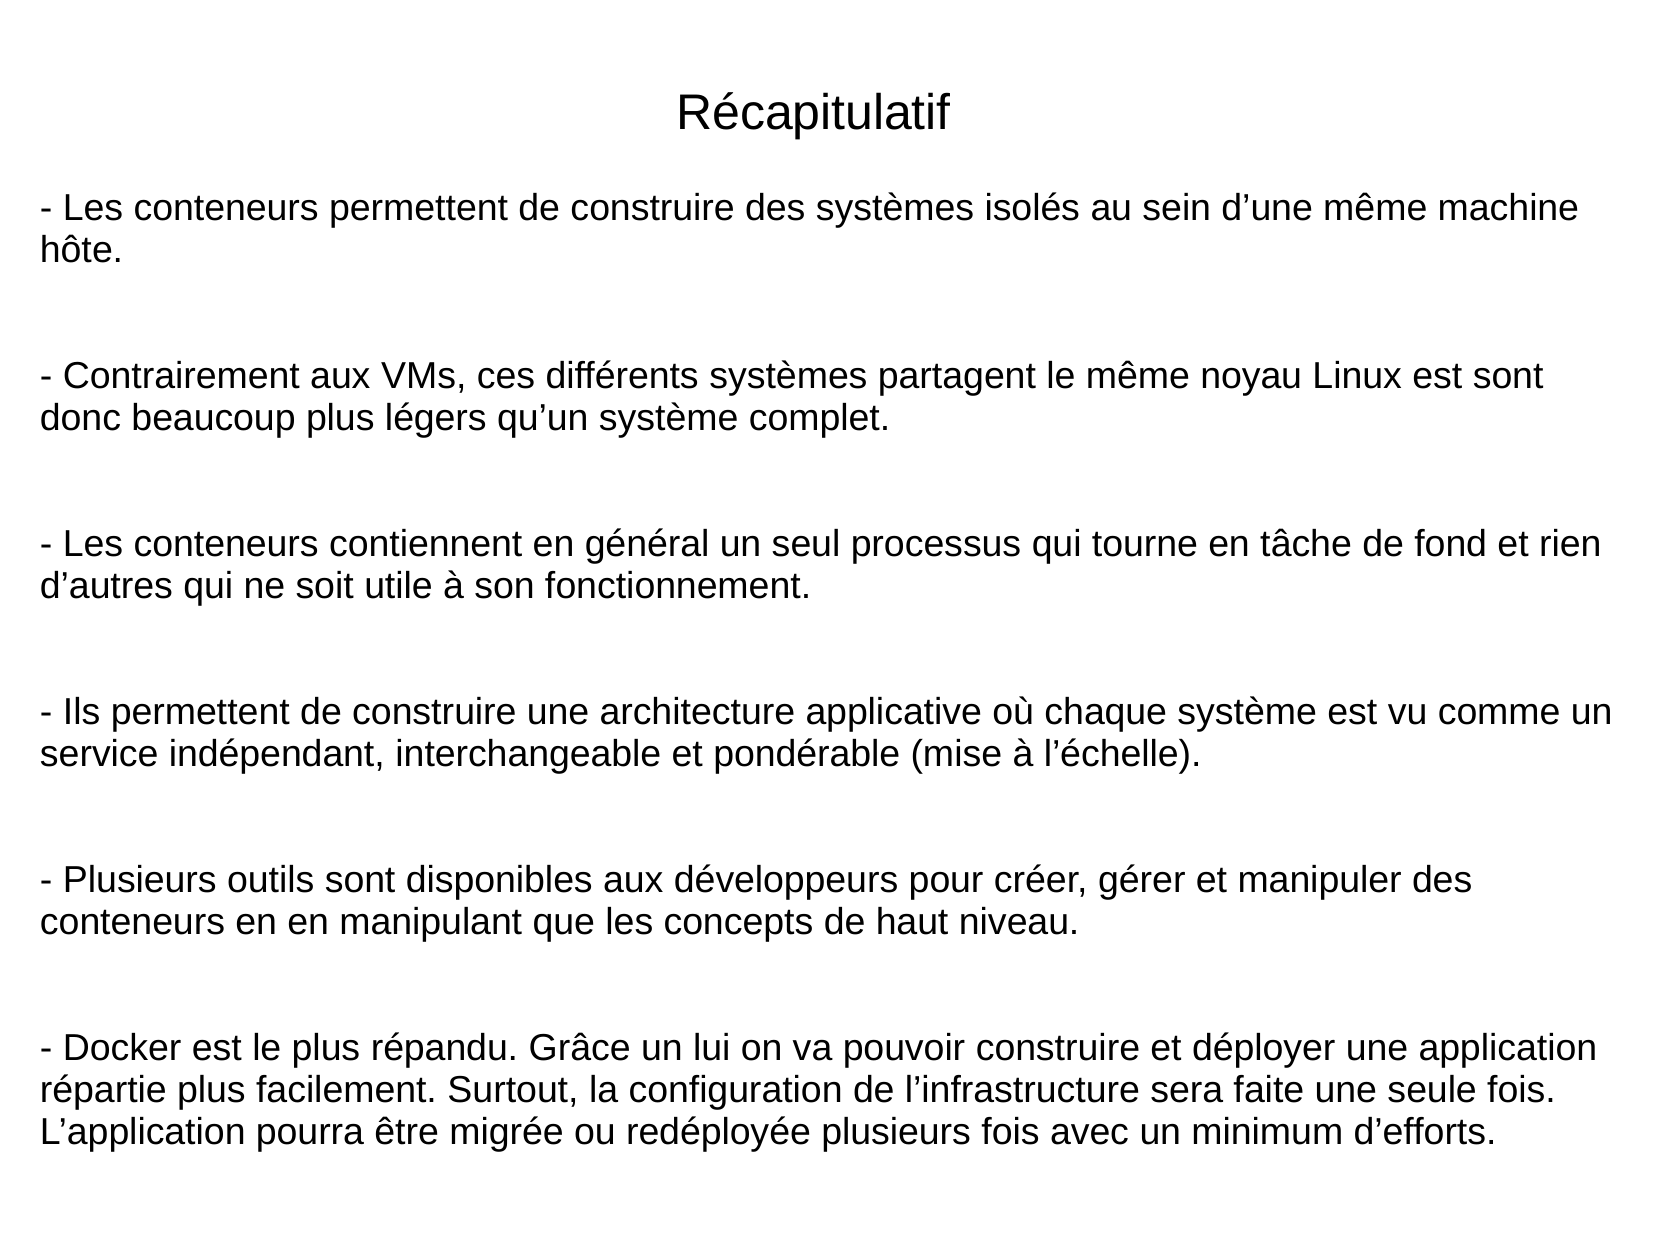

Récapitulatif
- Les conteneurs permettent de construire des systèmes isolés au sein d’une même machine
hôte.
- Contrairement aux VMs, ces différents systèmes partagent le même noyau Linux est sont
donc beaucoup plus légers qu’un système complet.
- Les conteneurs contiennent en général un seul processus qui tourne en tâche de fond et rien
d’autres qui ne soit utile à son fonctionnement.
- Ils permettent de construire une architecture applicative où chaque système est vu comme un
service indépendant, interchangeable et pondérable (mise à l’échelle).
- Plusieurs outils sont disponibles aux développeurs pour créer, gérer et manipuler des
conteneurs en en manipulant que les concepts de haut niveau.
- Docker est le plus répandu. Grâce un lui on va pouvoir construire et déployer une application
répartie plus facilement. Surtout, la configuration de l’infrastructure sera faite une seule fois.
L’application pourra être migrée ou redéployée plusieurs fois avec un minimum d’efforts.